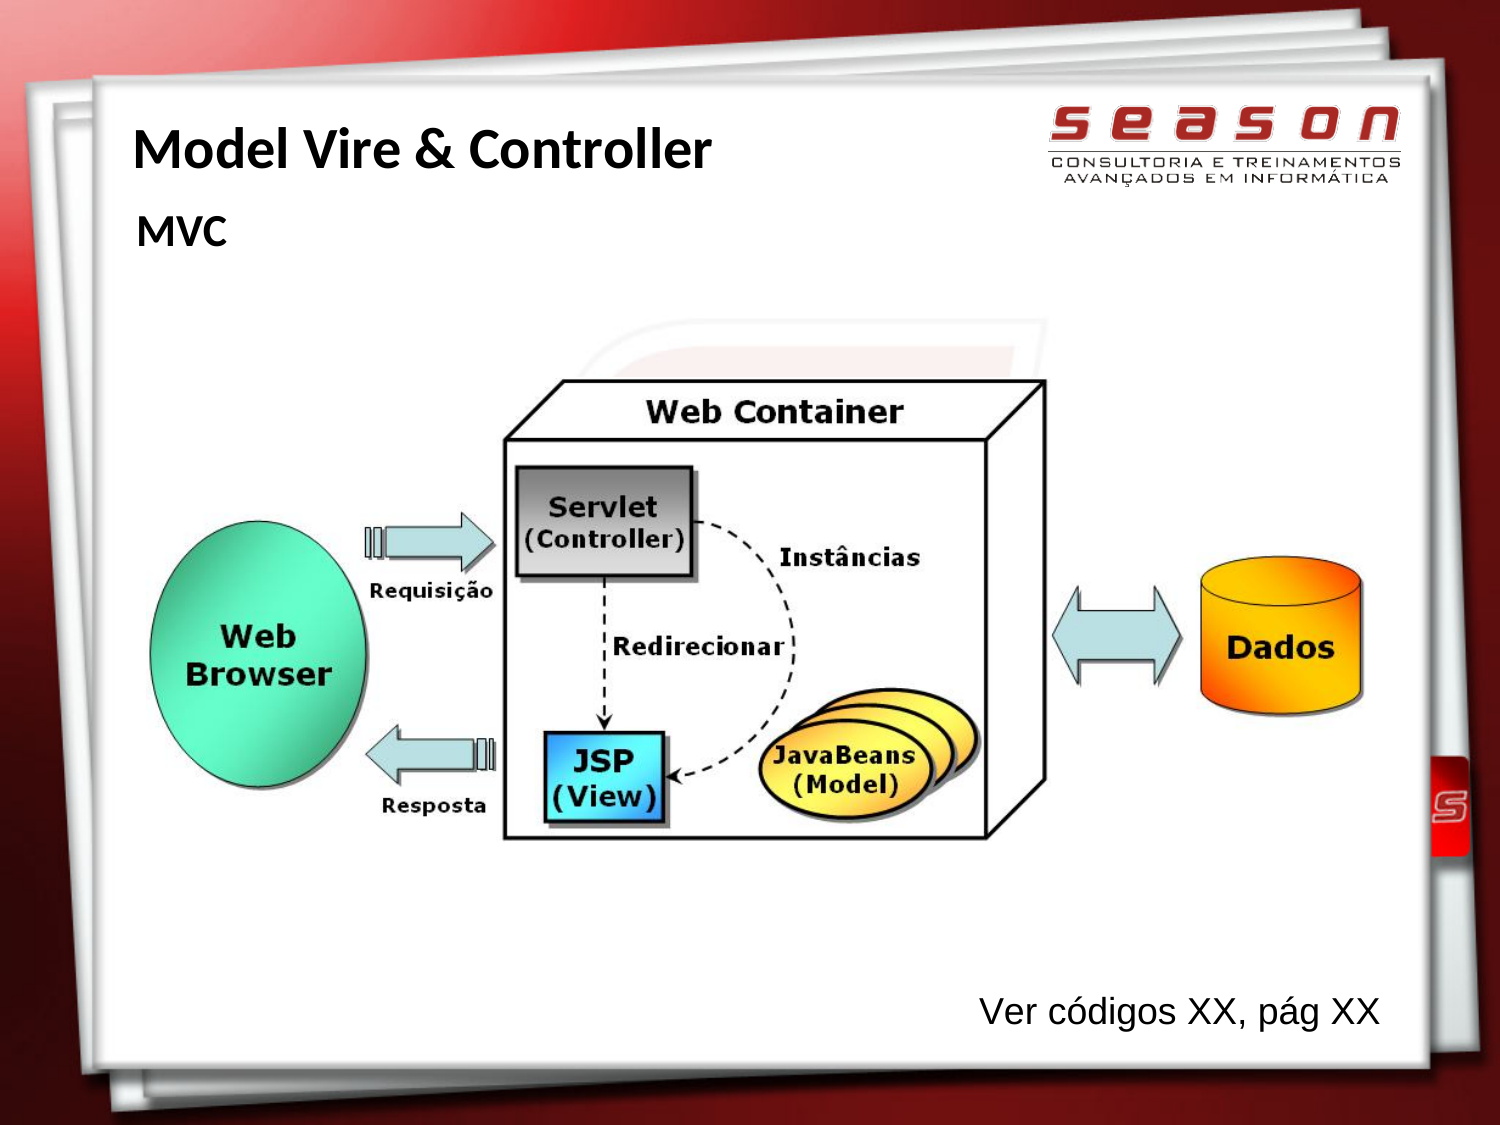

# Model Vire & Controller
MVC
Ver códigos XX, pág XX